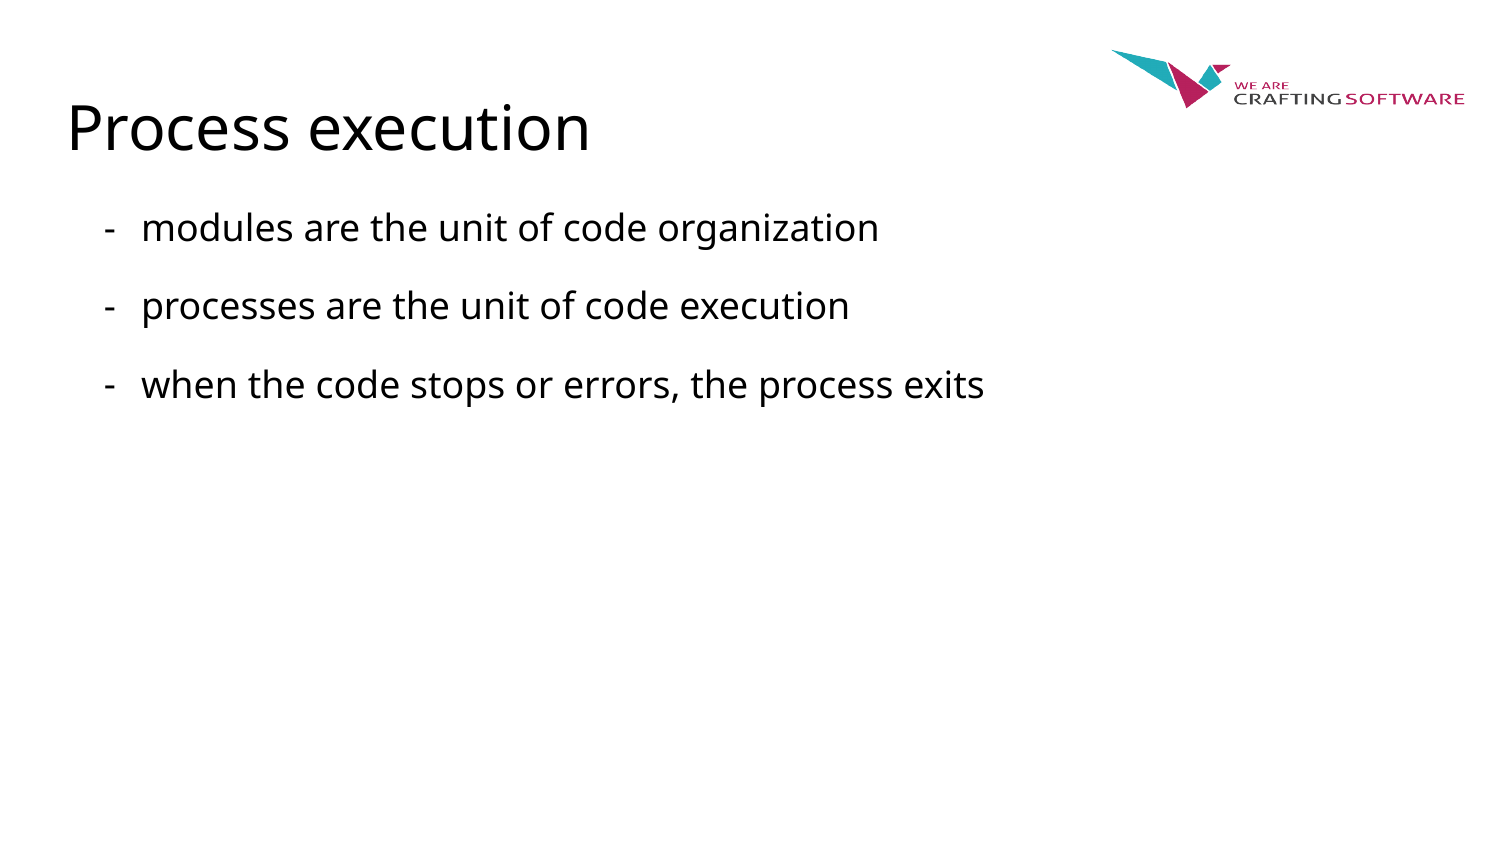

# Process execution
modules are the unit of code organization
processes are the unit of code execution
when the code stops or errors, the process exits